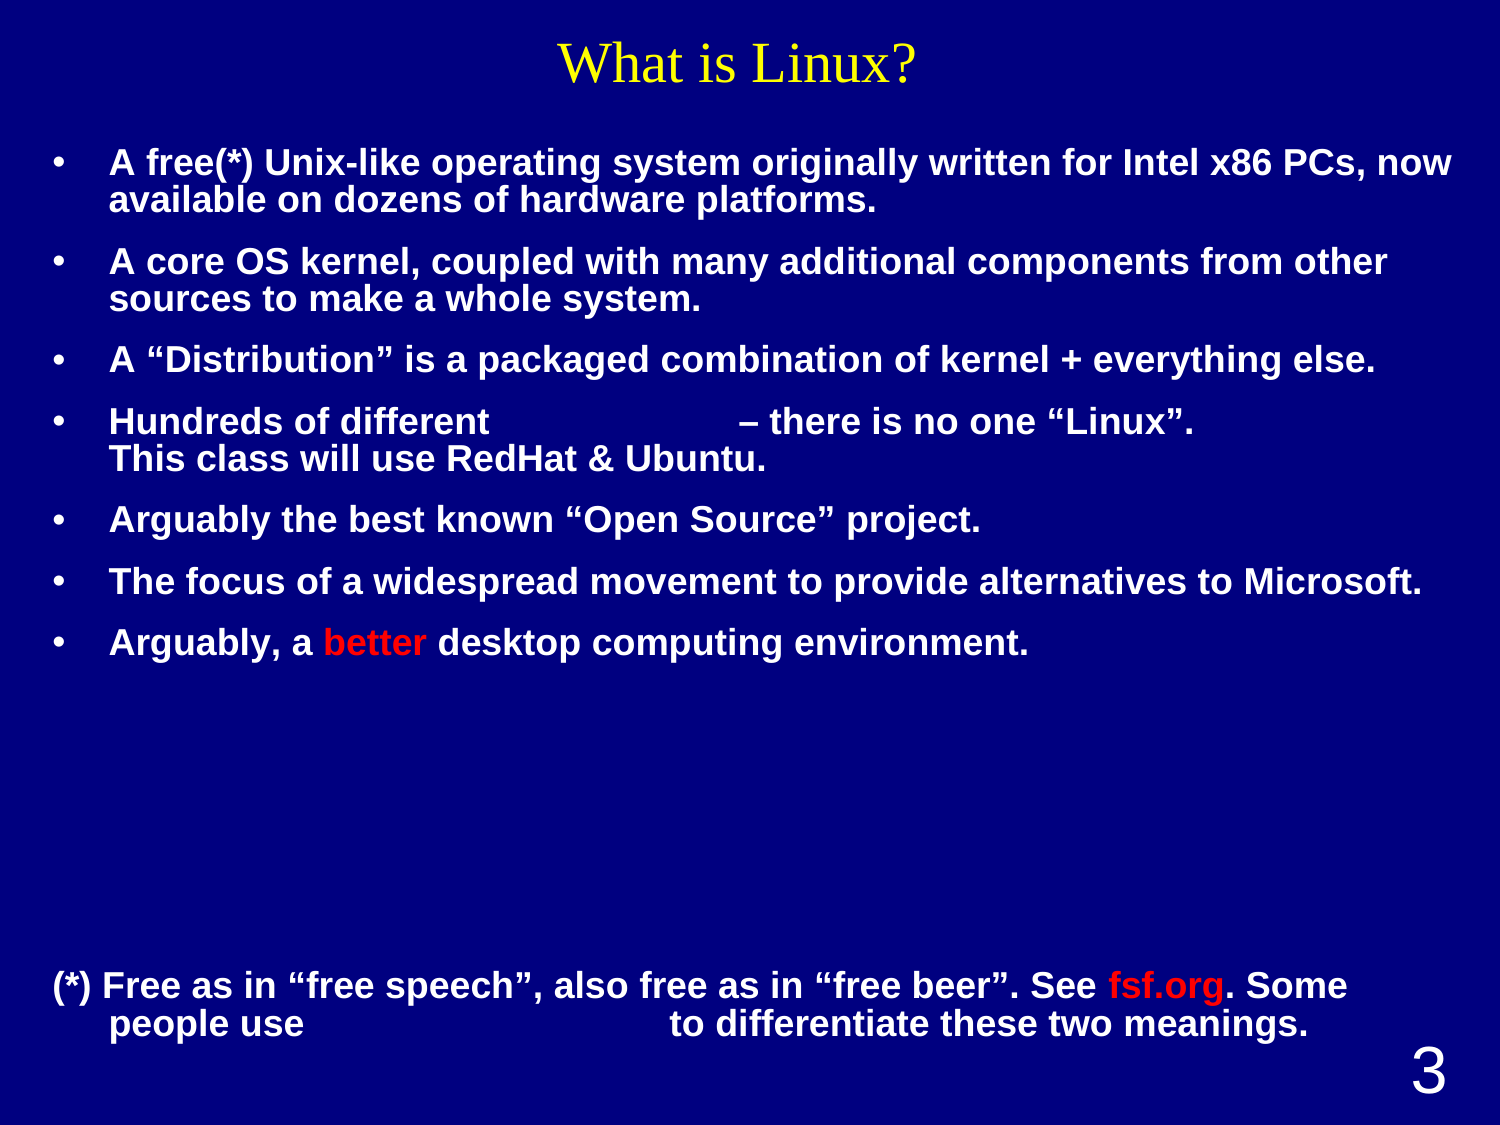

# What is Linux?
A free(*) Unix-like operating system originally written for Intel x86 PCs, now available on dozens of hardware platforms.
A core OS kernel, coupled with many additional components from other sources to make a whole system.
A “Distribution” is a packaged combination of kernel + everything else.
Hundreds of different distributions – there is no one “Linux”.
This class will use RedHat & Ubuntu.
Arguably the best known “Open Source” project.
The focus of a widespread movement to provide alternatives to Microsoft.
Arguably, a better desktop computing environment.
(*) Free as in “free speech”, also free as in “free beer”. See fsf.org. Some people use “gratis” and “libre” to differentiate these two meanings.